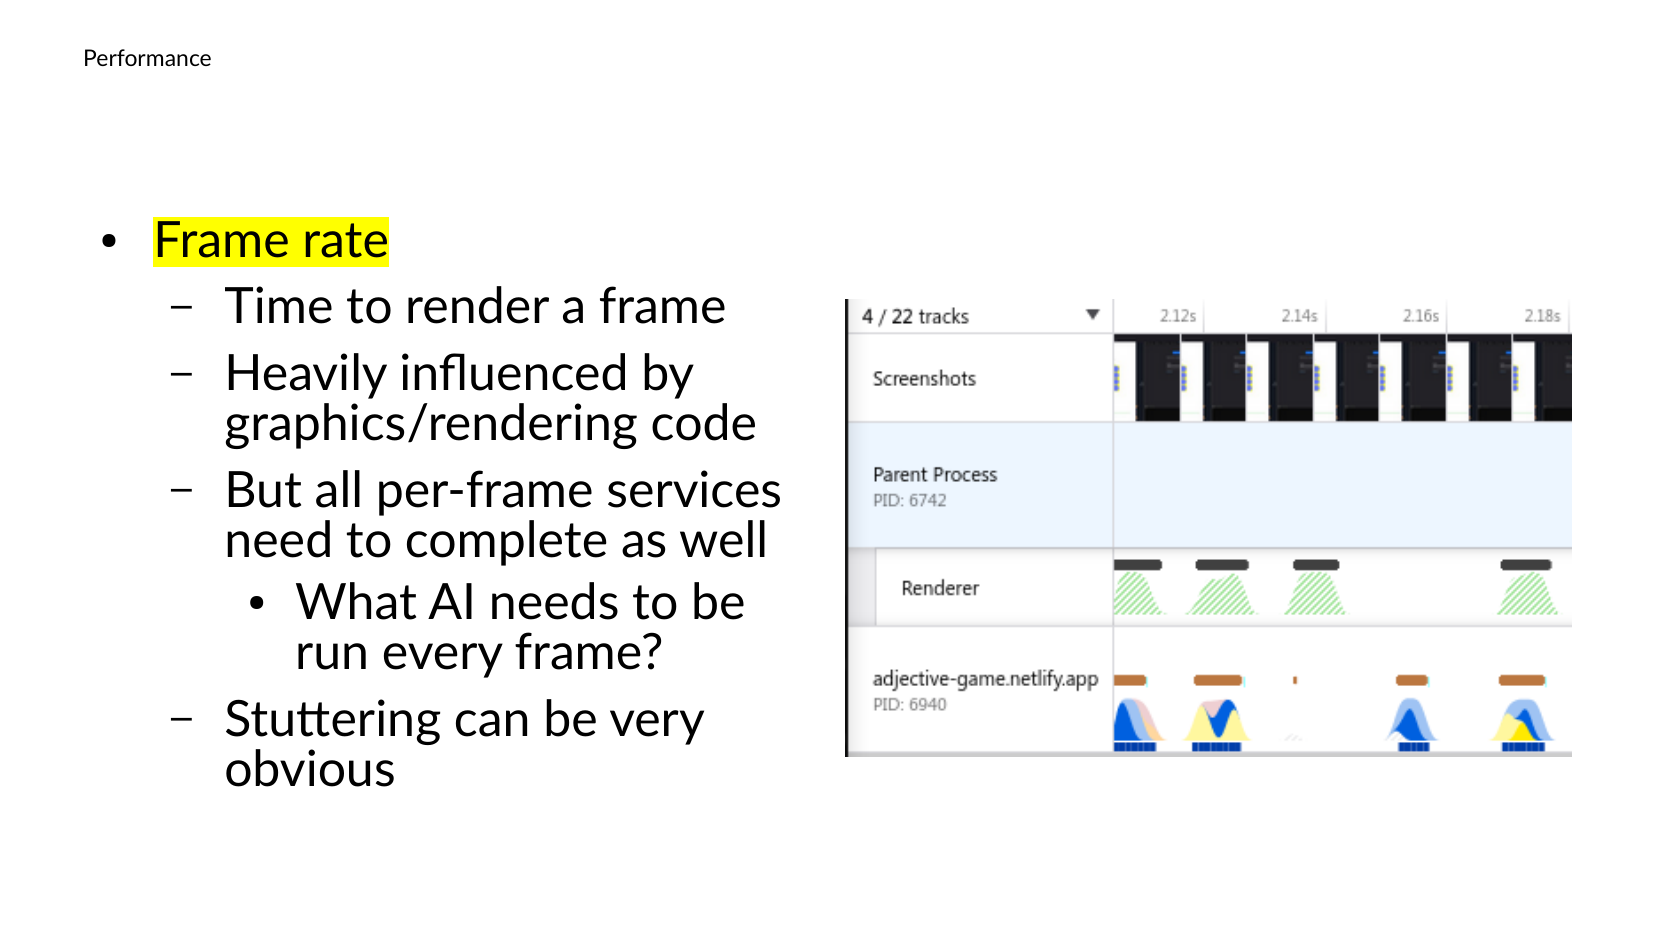

# Performance
Frame rate
Time to render a frame
Heavily influenced by graphics/rendering code
But all per-frame services need to complete as well
What AI needs to be run every frame?
Stuttering can be very obvious